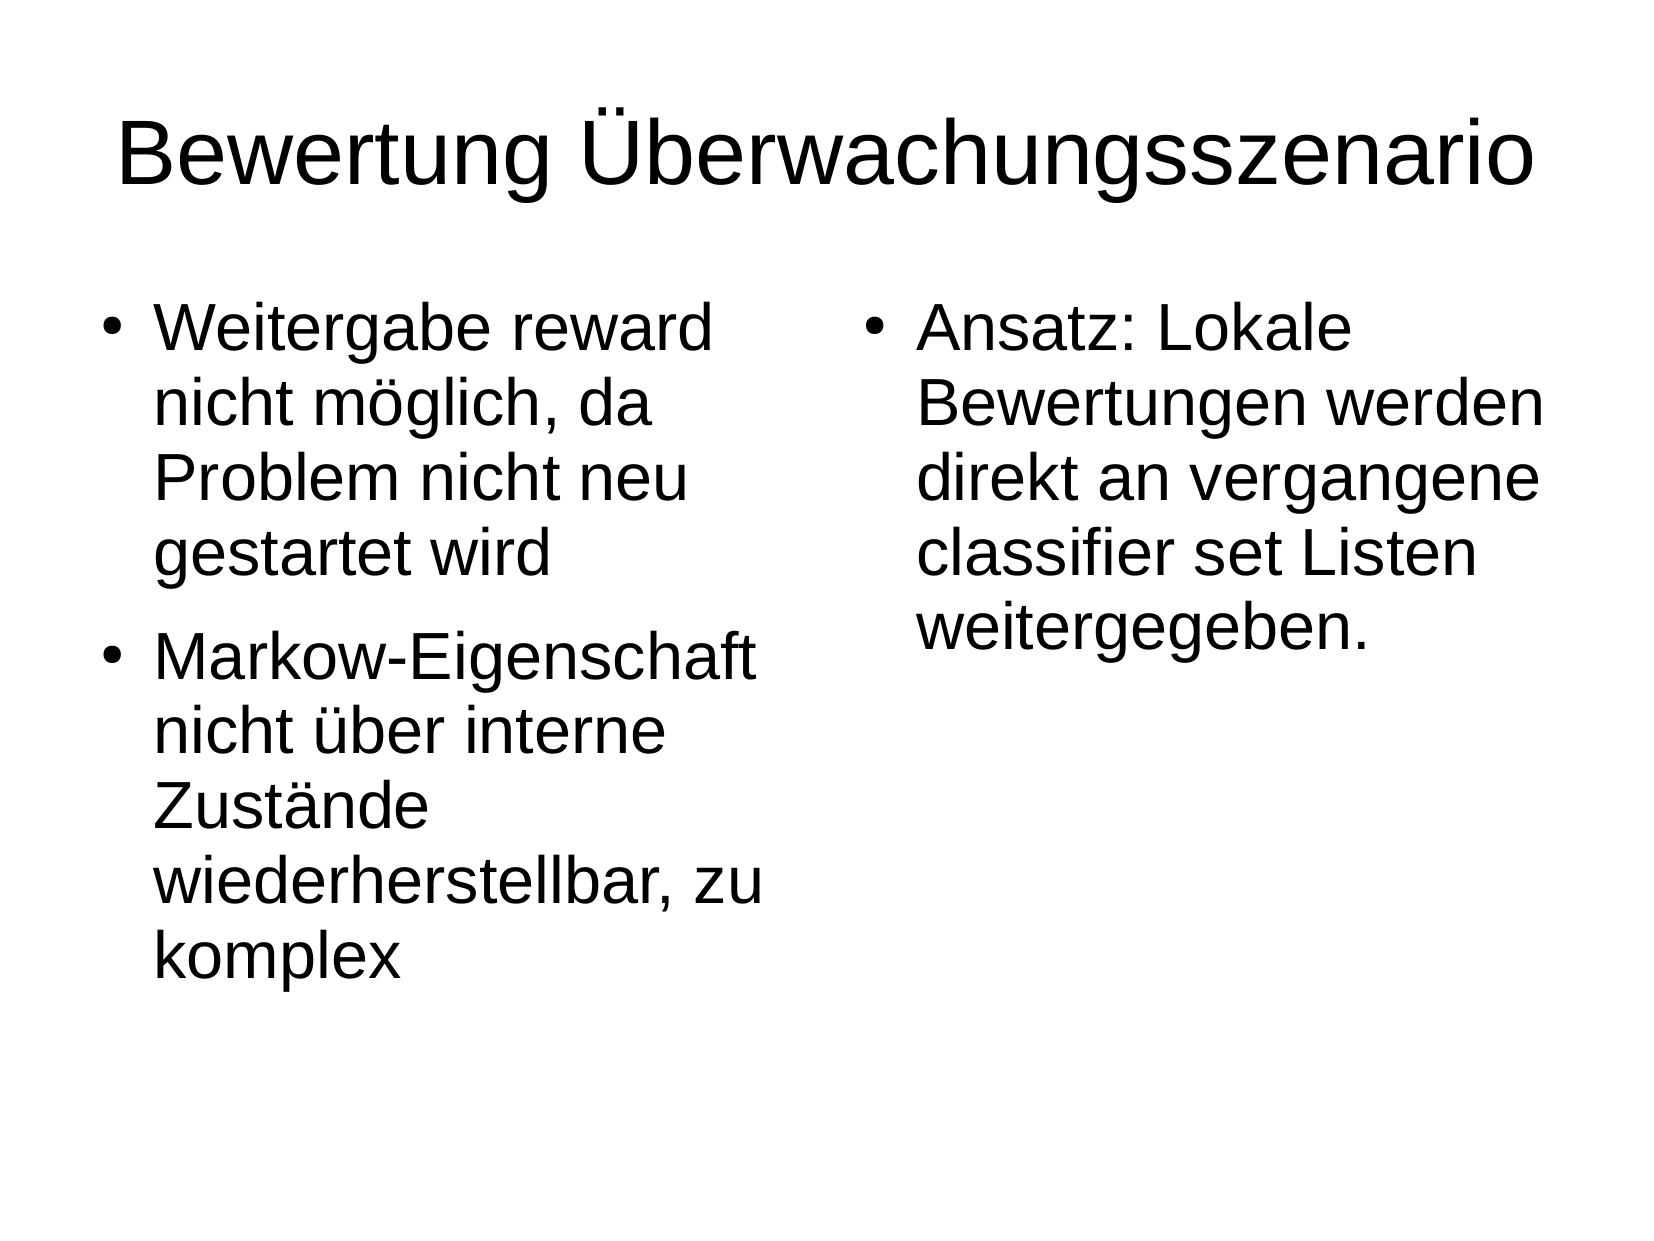

# Bewertung Überwachungsszenario
Weitergabe reward nicht möglich, da Problem nicht neu gestartet wird
Markow-Eigenschaft nicht über interne Zustände wiederherstellbar, zu komplex
Ansatz: Lokale Bewertungen werden direkt an vergangene classifier set Listen weitergegeben.